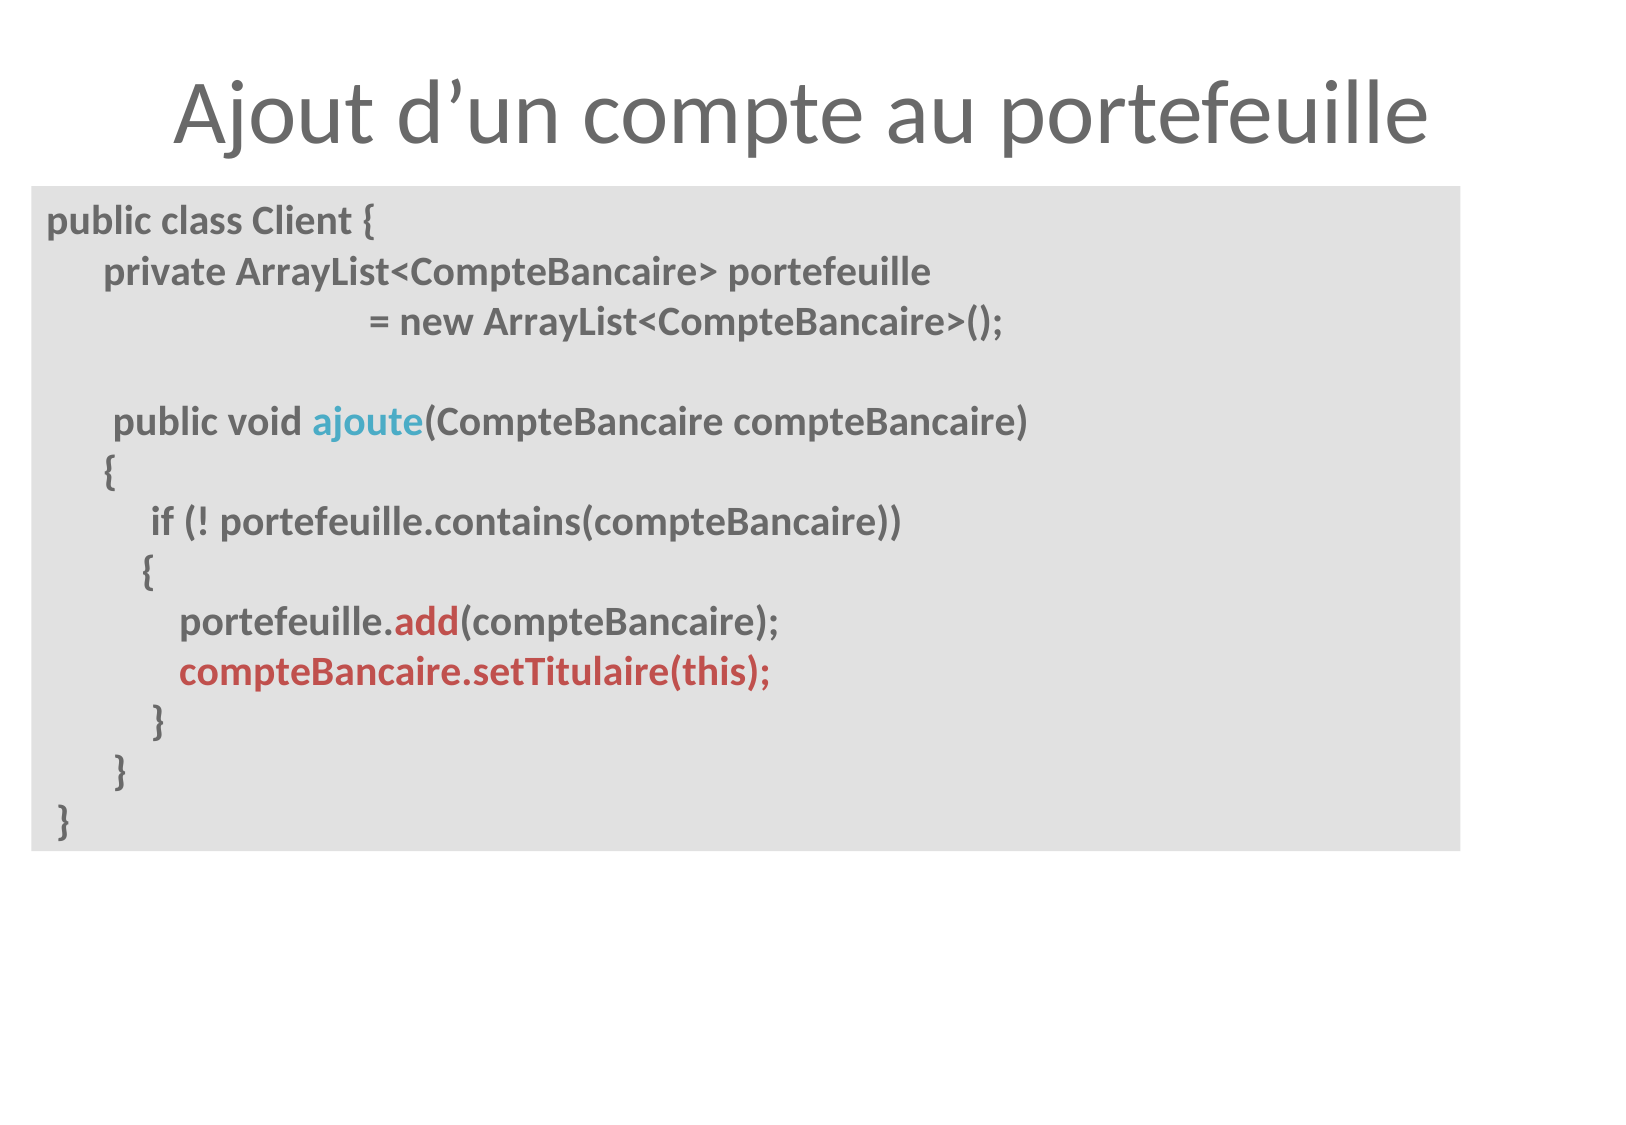

# Ajout d’un compte au portefeuille
public class Client {
 private ArrayList<CompteBancaire> portefeuille
 = new ArrayList<CompteBancaire>();
 public void ajoute(CompteBancaire compteBancaire)
 {
 if (! portefeuille.contains(compteBancaire))
 {
 portefeuille.add(compteBancaire);
 compteBancaire.setTitulaire(this);
 }
 }
 }